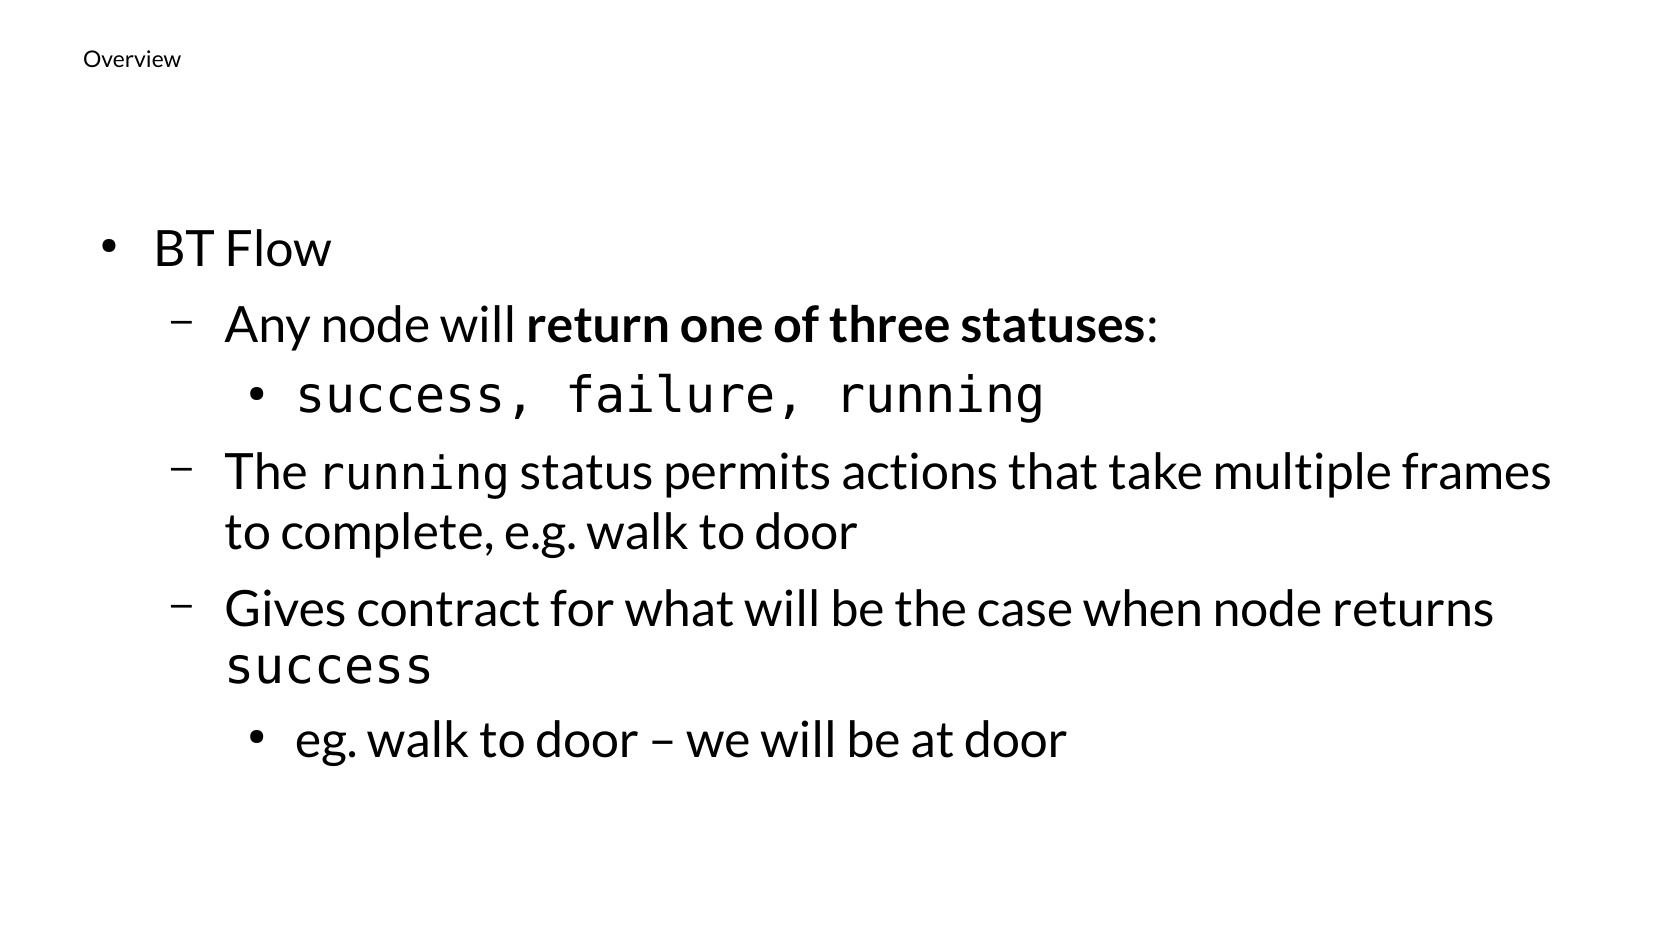

# Overview
BT Flow
Any node will return one of three statuses:
success, failure, running
The running status permits actions that take multiple frames to complete, e.g. walk to door
Gives contract for what will be the case when node returns success
eg. walk to door – we will be at door